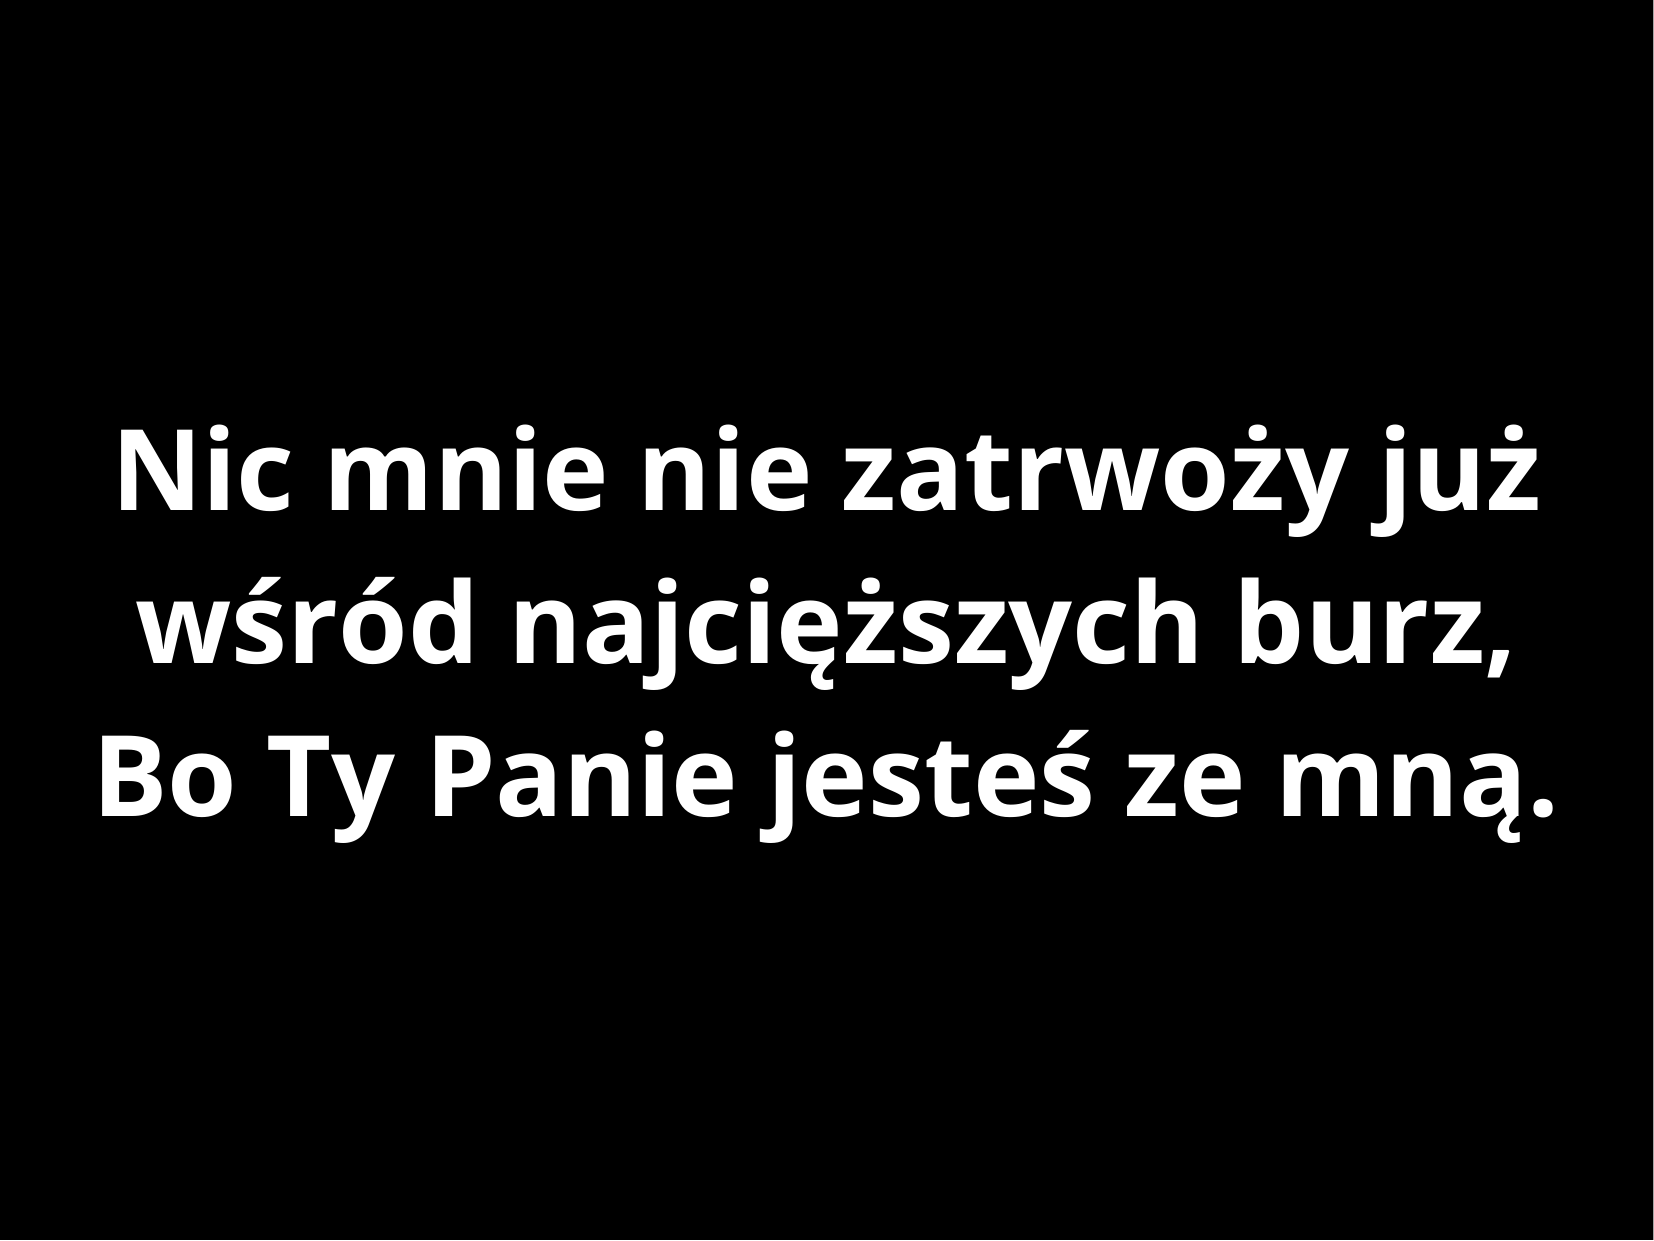

# Nic mnie nie zatrwoży już wśród najcięższych burz, Bo Ty Panie jesteś ze mną.